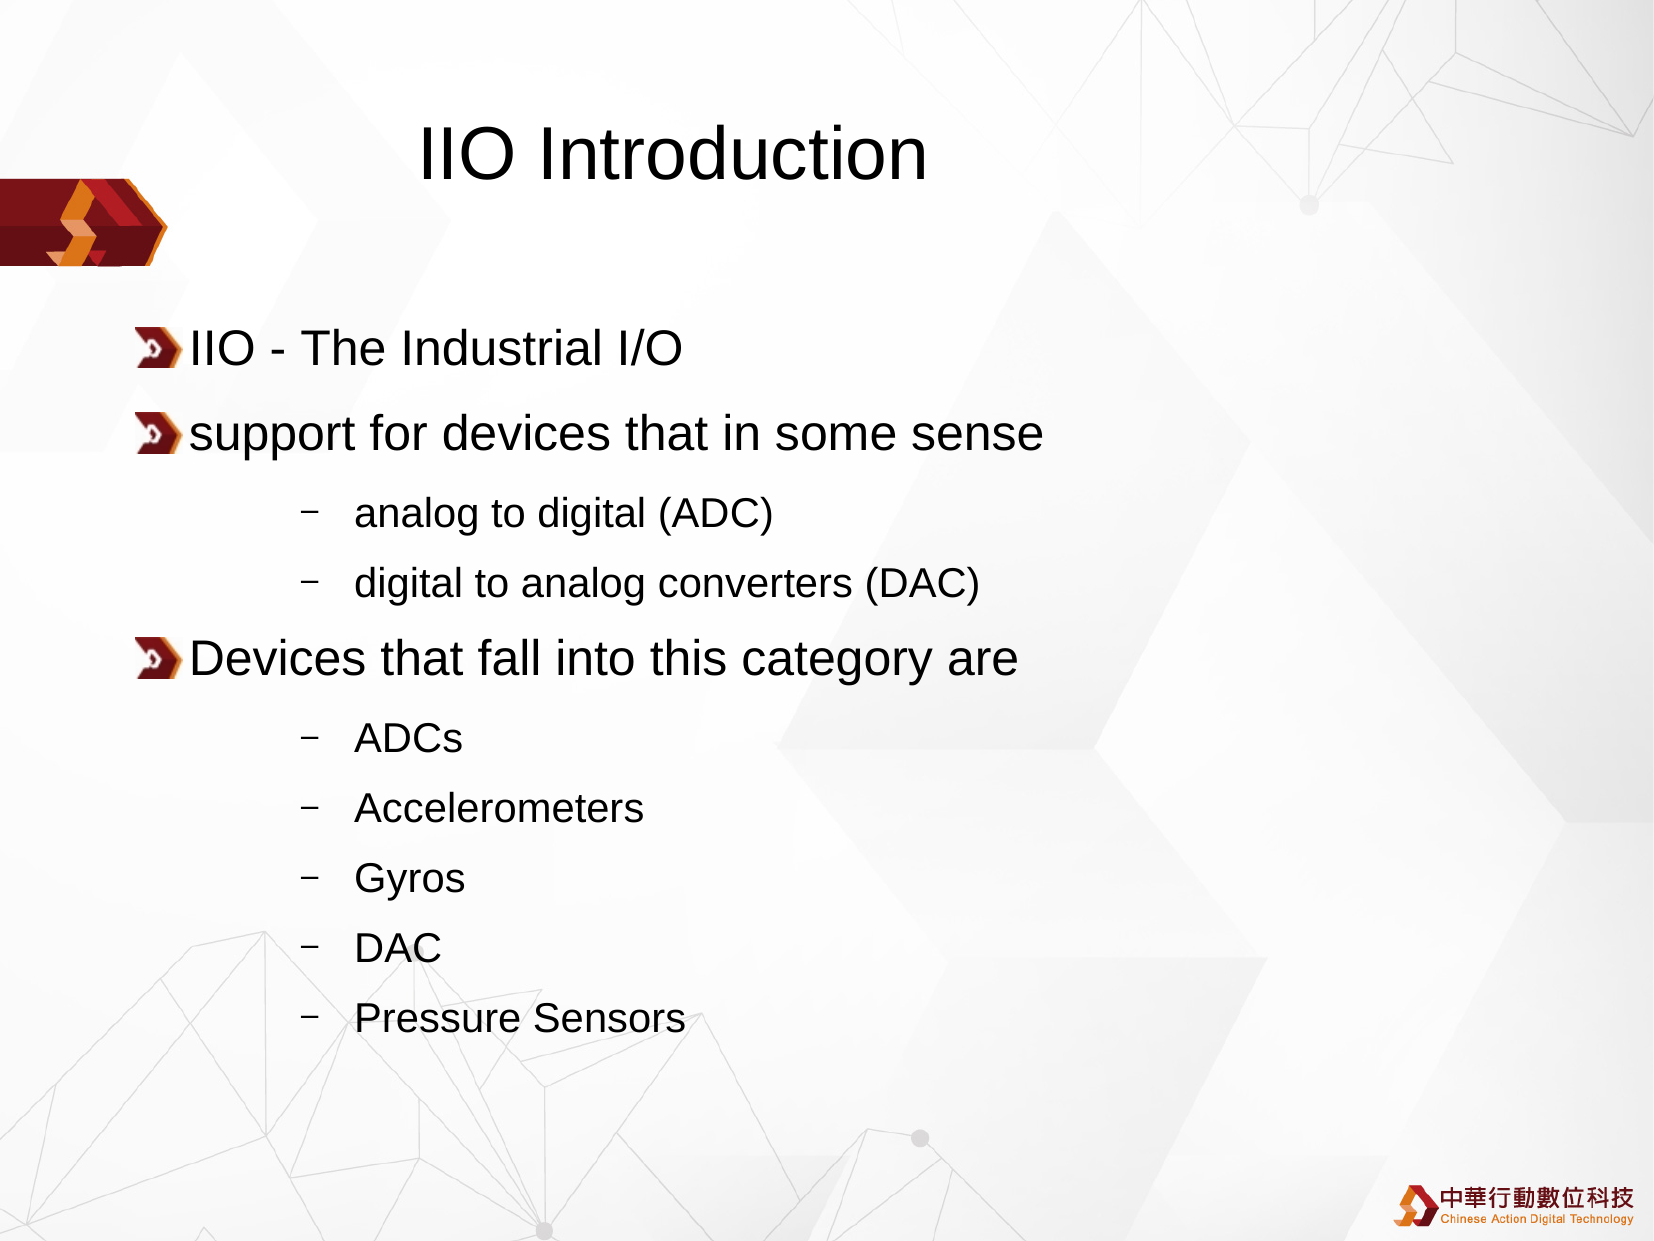

# IIO Introduction
IIO - The Industrial I/O
support for devices that in some sense
analog to digital (ADC)
digital to analog converters (DAC)
Devices that fall into this category are
ADCs
Accelerometers
Gyros
DAC
Pressure Sensors